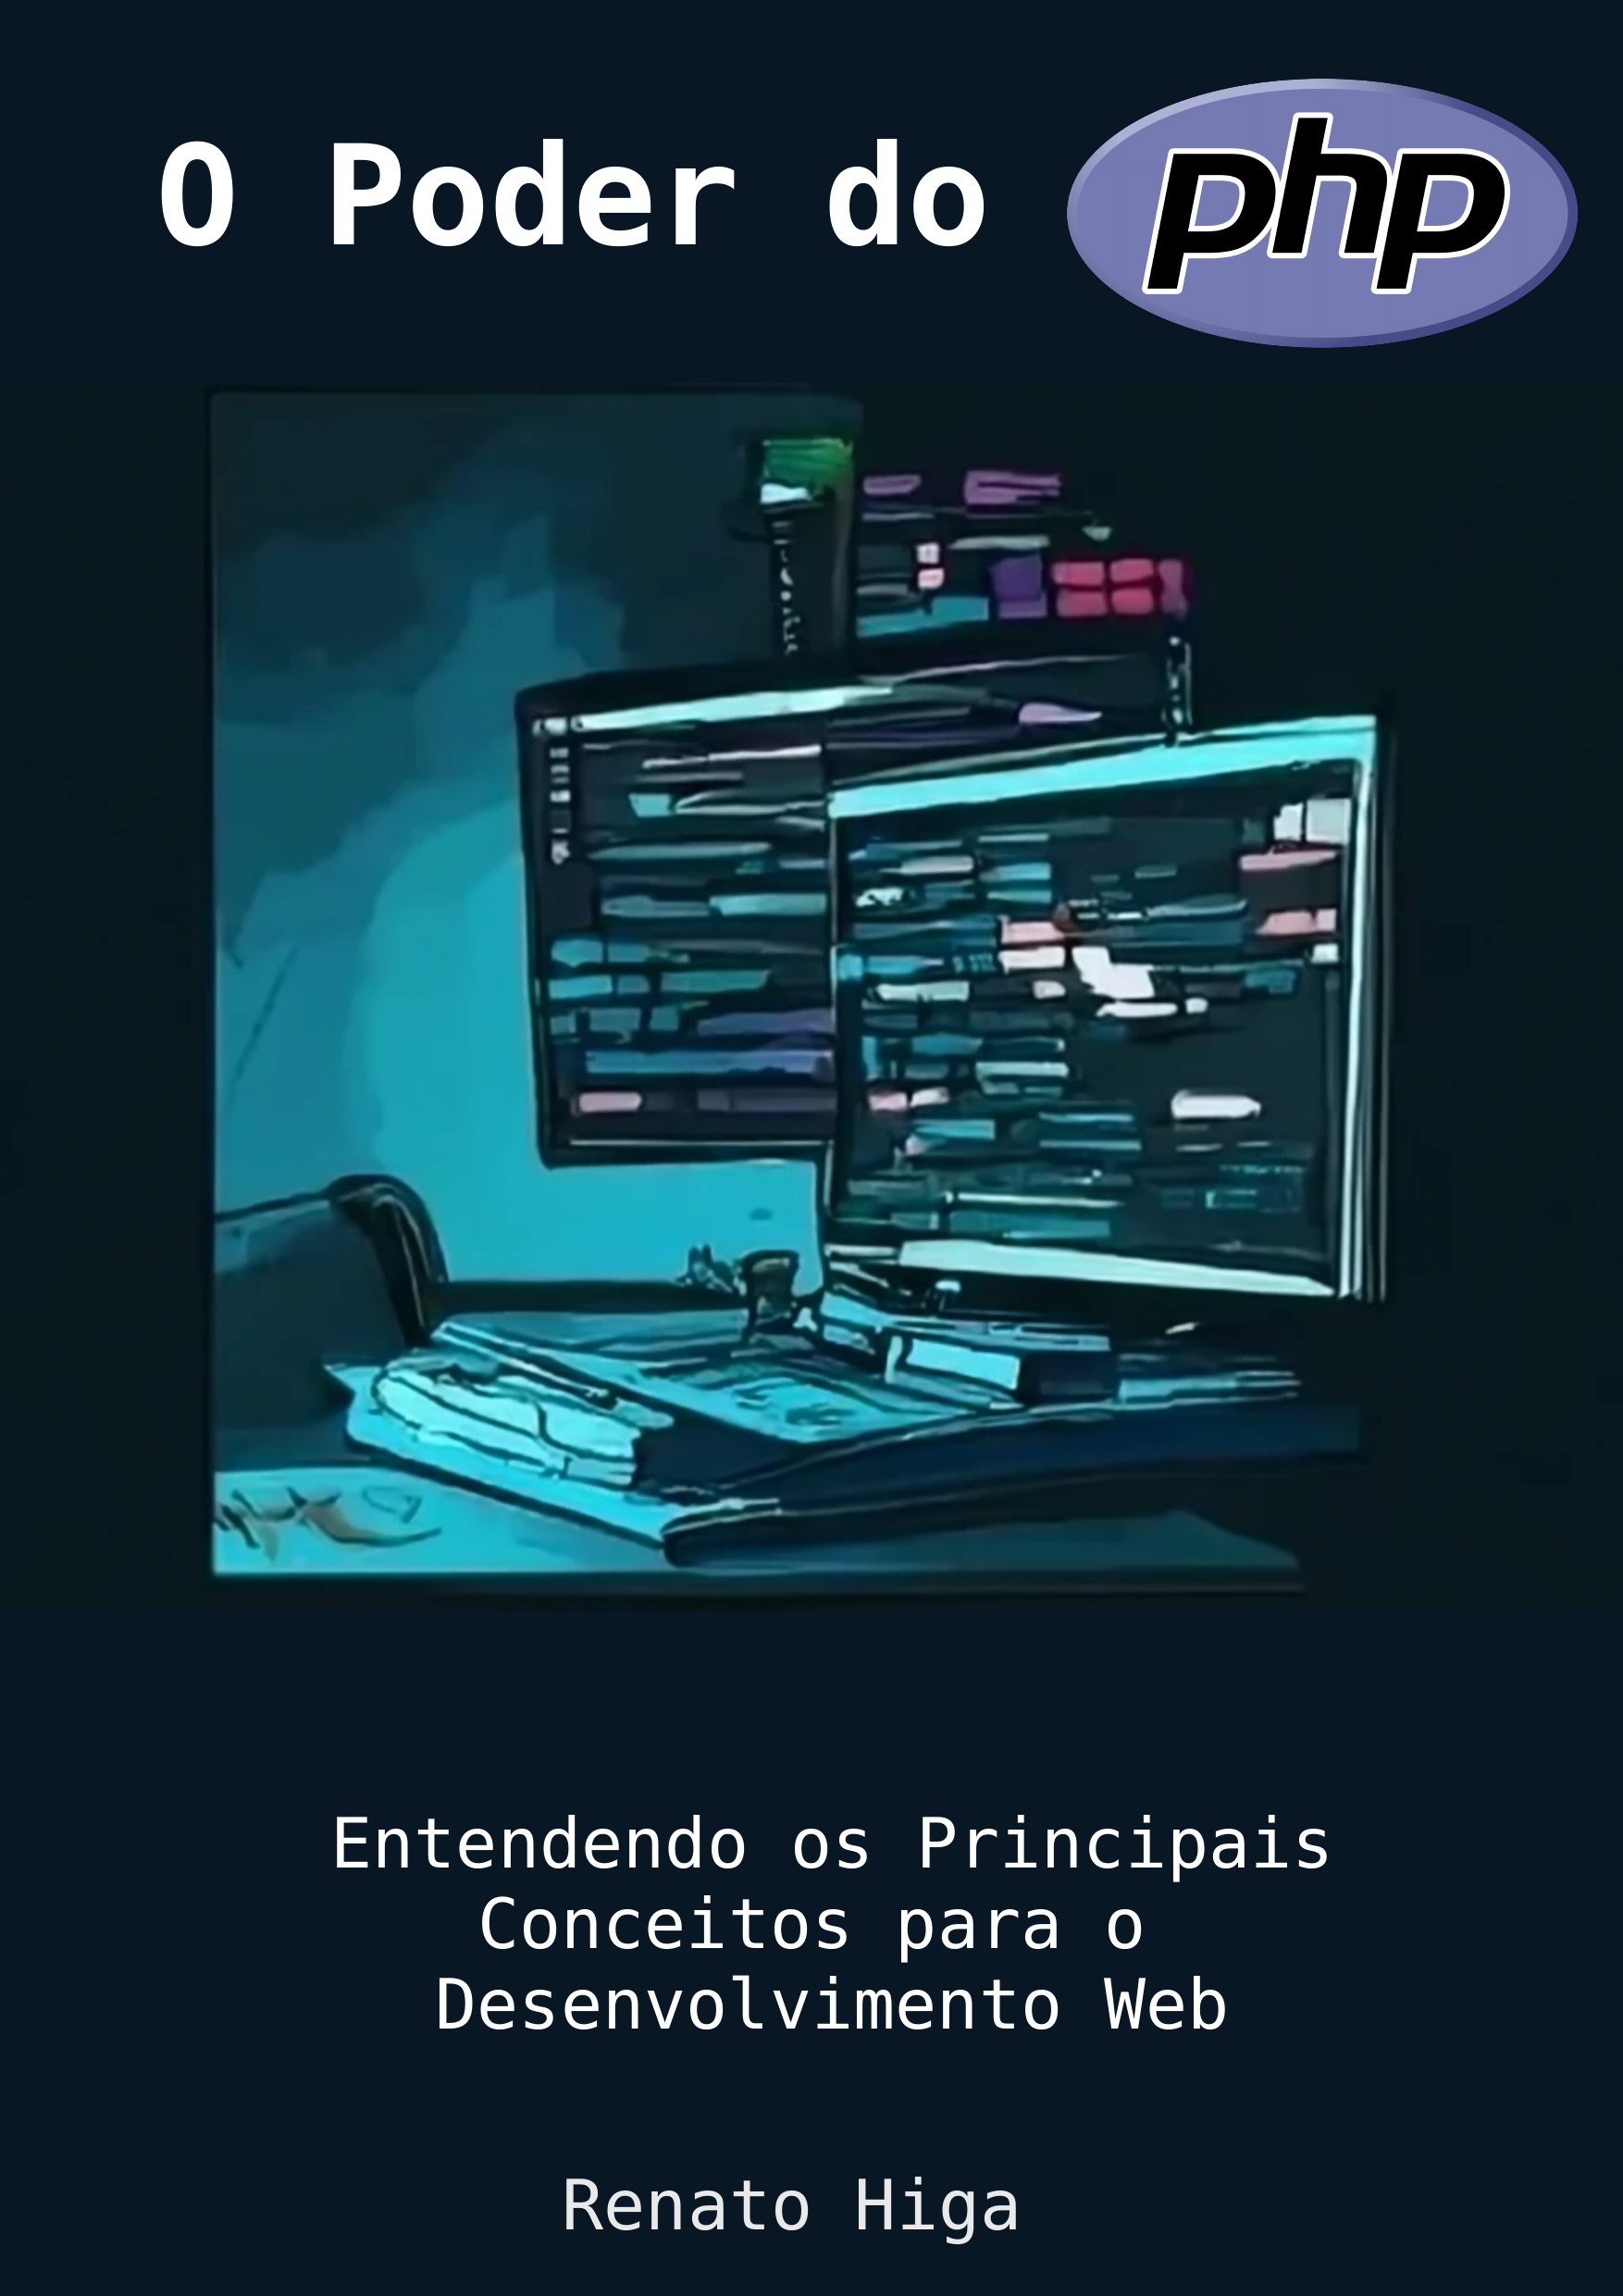

O Poder do
Entendendo os Principais Conceitos para o
Desenvolvimento Web
Renato Higa